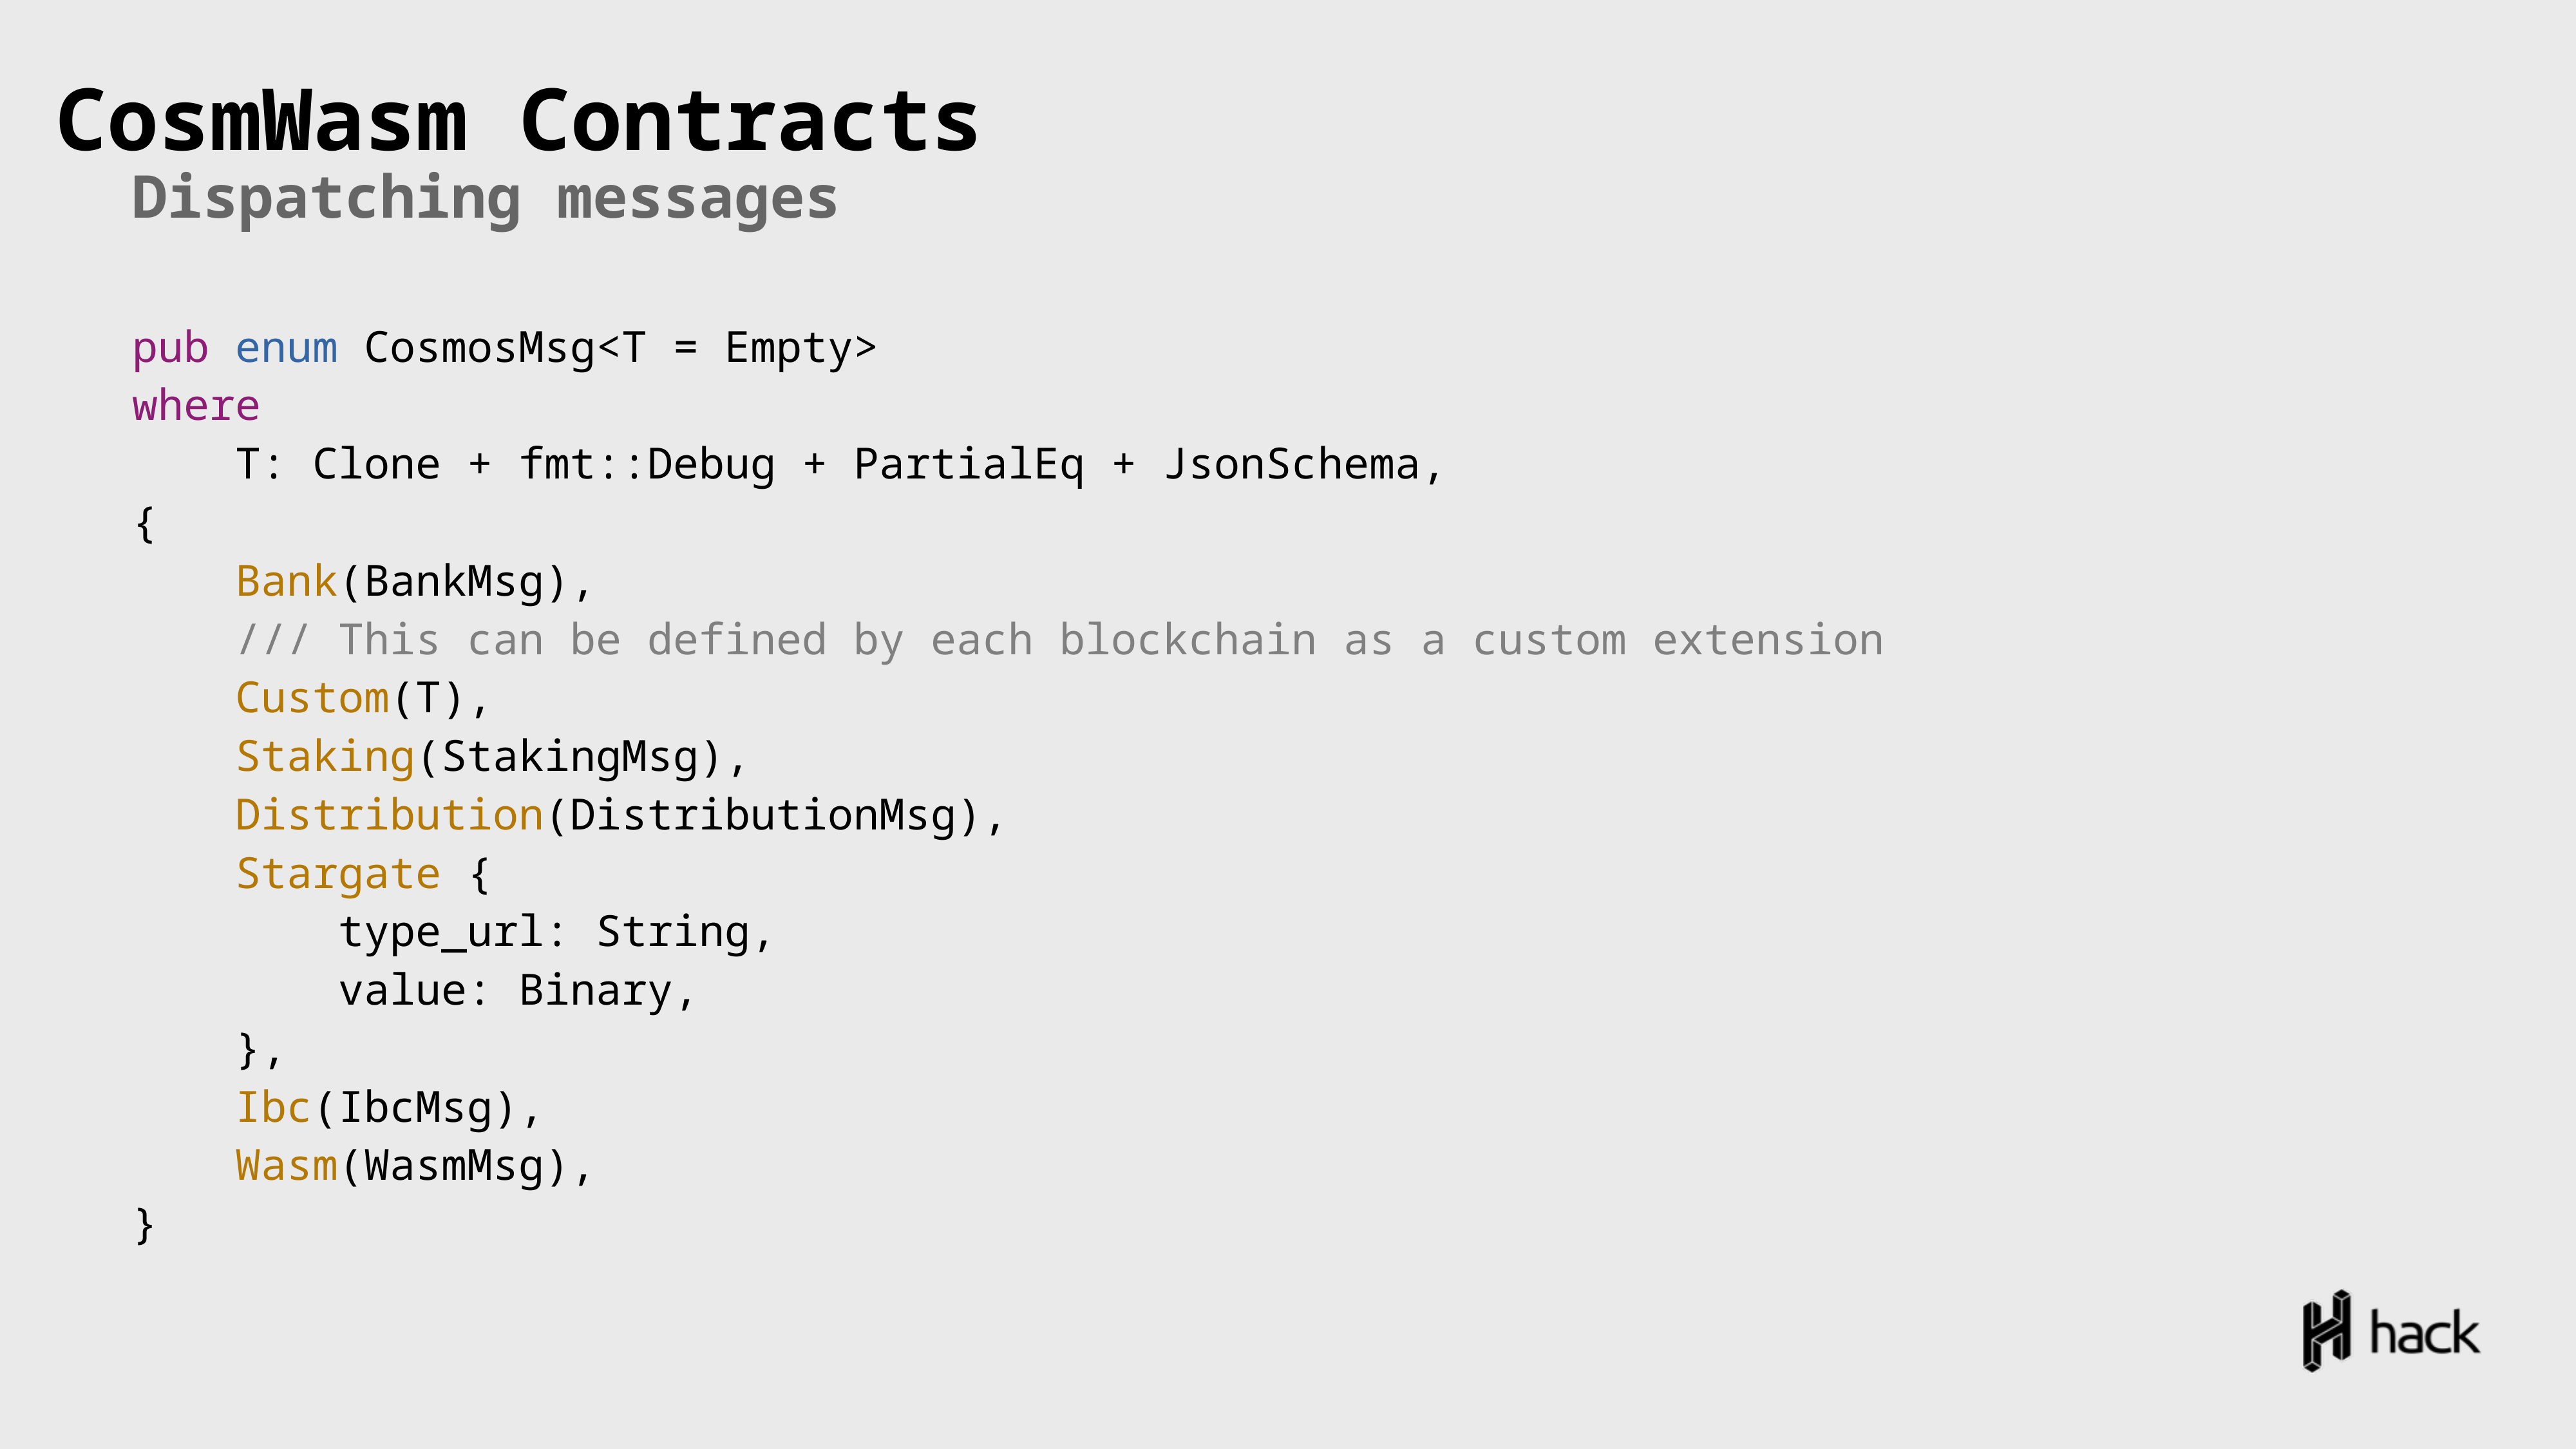

# CosmWasm Contracts
Dispatching messages
pub enum CosmosMsg<T = Empty>
where
 T: Clone + fmt::Debug + PartialEq + JsonSchema,
{
 Bank(BankMsg),
 /// This can be defined by each blockchain as a custom extension
 Custom(T),
 Staking(StakingMsg),
 Distribution(DistributionMsg),
 Stargate {
 type_url: String,
 value: Binary,
 },
 Ibc(IbcMsg),
 Wasm(WasmMsg),
}